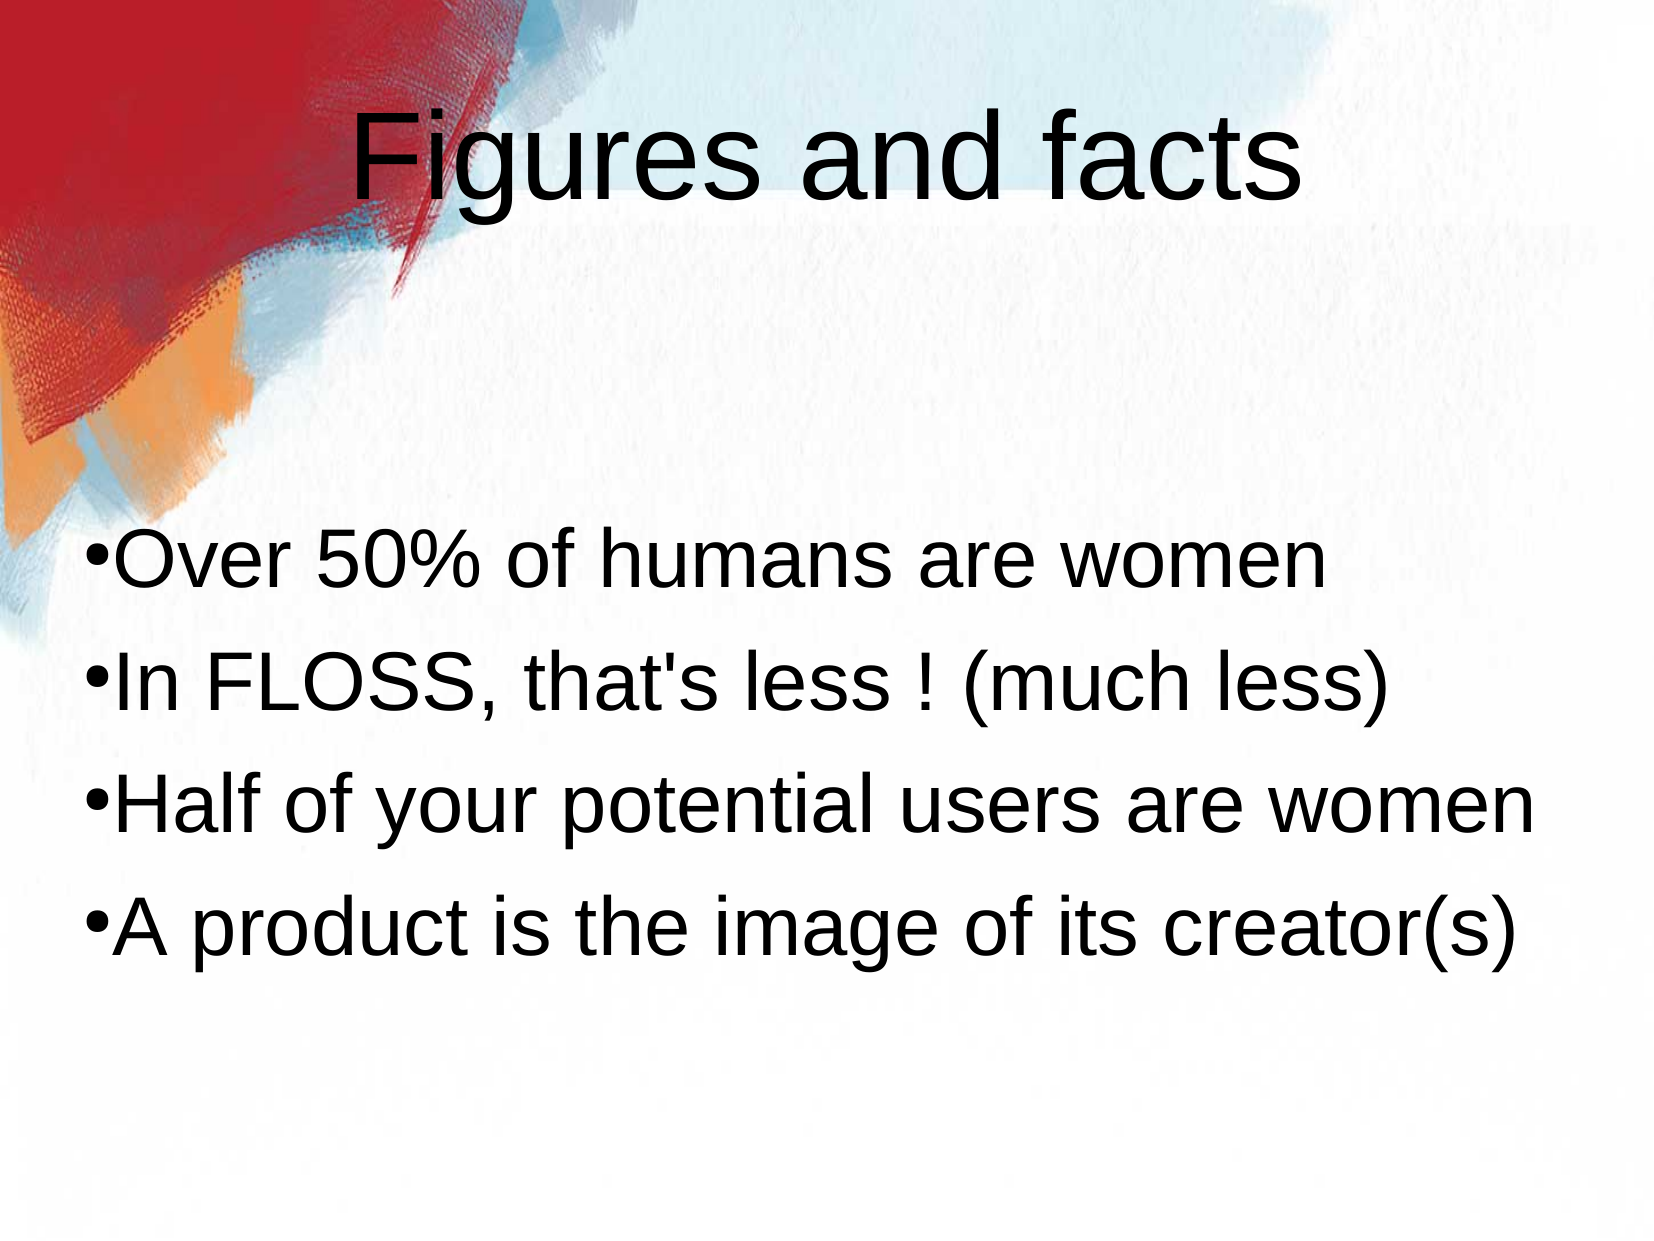

# Figures and facts
Over 50% of humans are women
In FLOSS, that's less ! (much less)
Half of your potential users are women
A product is the image of its creator(s)